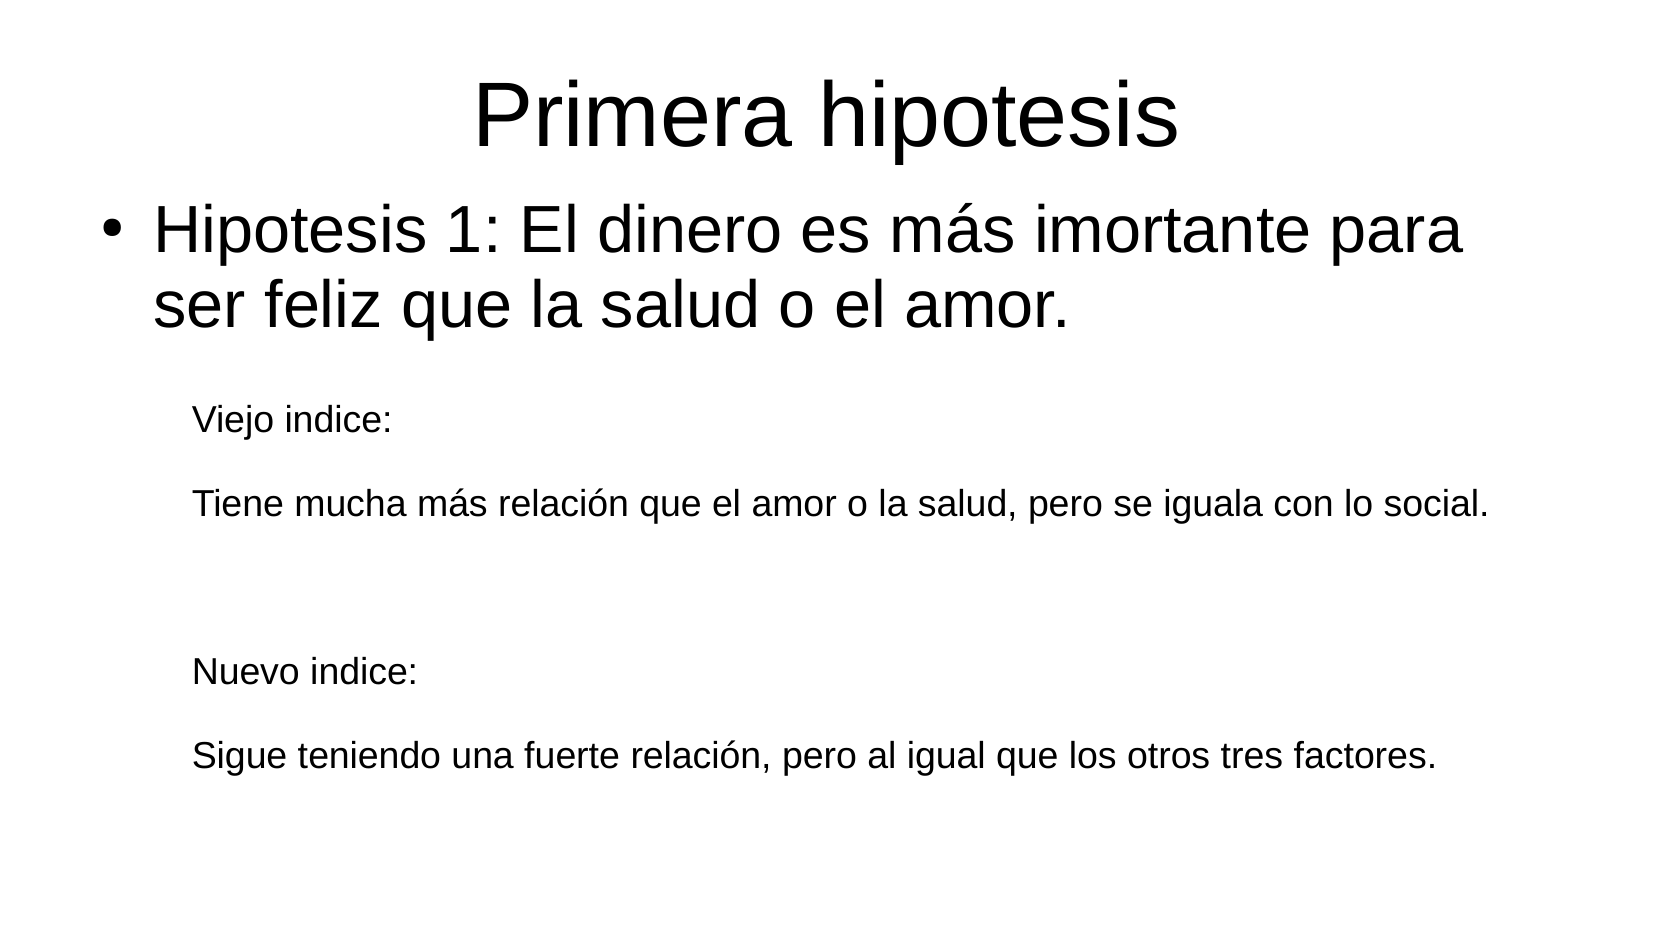

# Primera hipotesis
Hipotesis 1: El dinero es más imortante para ser feliz que la salud o el amor.
Viejo indice:
Tiene mucha más relación que el amor o la salud, pero se iguala con lo social.
Nuevo indice:
Sigue teniendo una fuerte relación, pero al igual que los otros tres factores.